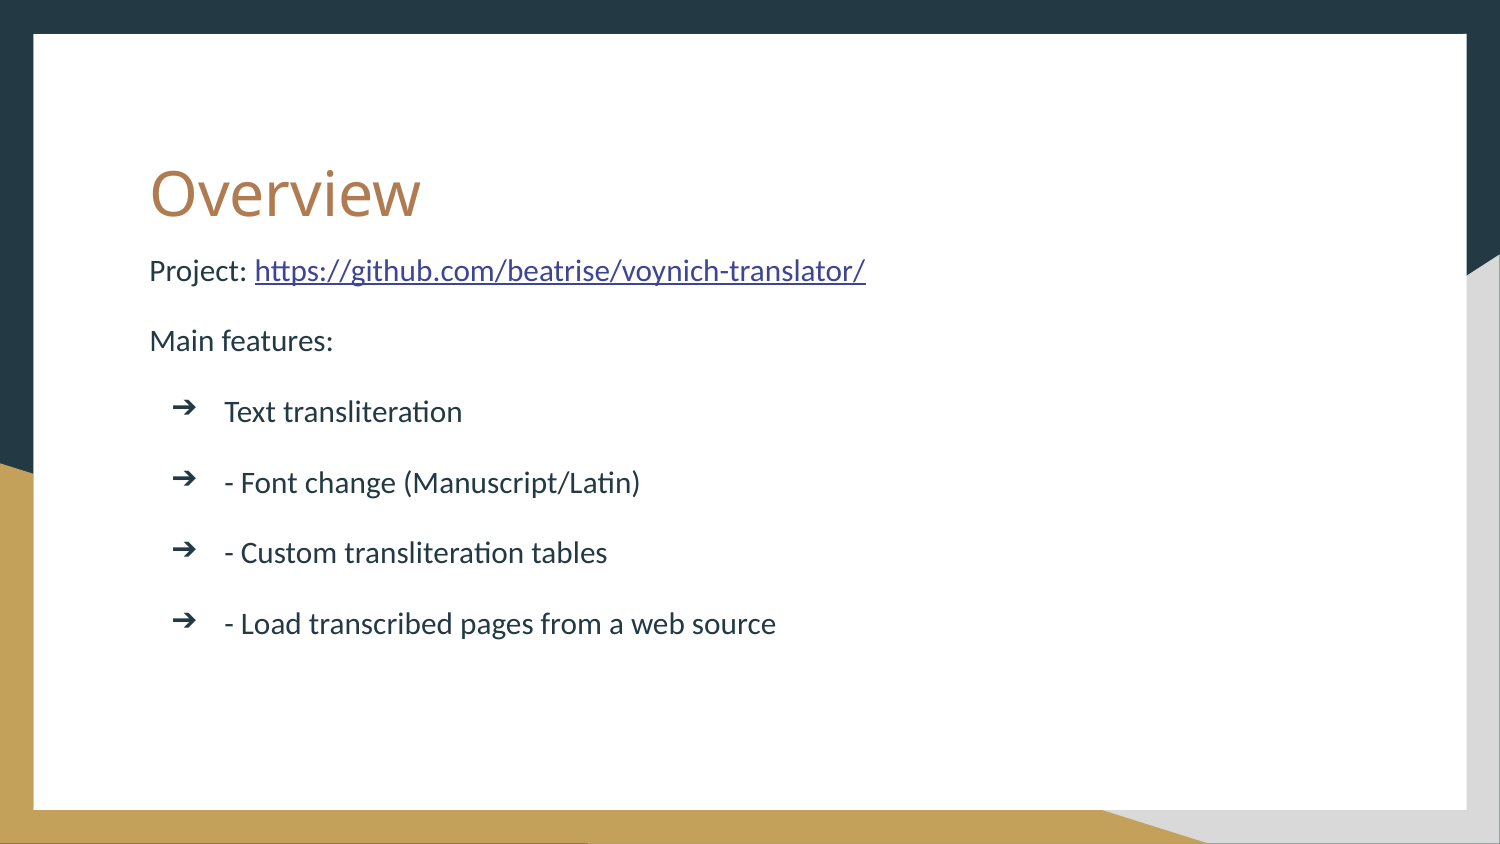

# Overview
Project: https://github.com/beatrise/voynich-translator/
Main features:
Text transliteration
- Font change (Manuscript/Latin)
- Custom transliteration tables
- Load transcribed pages from a web source